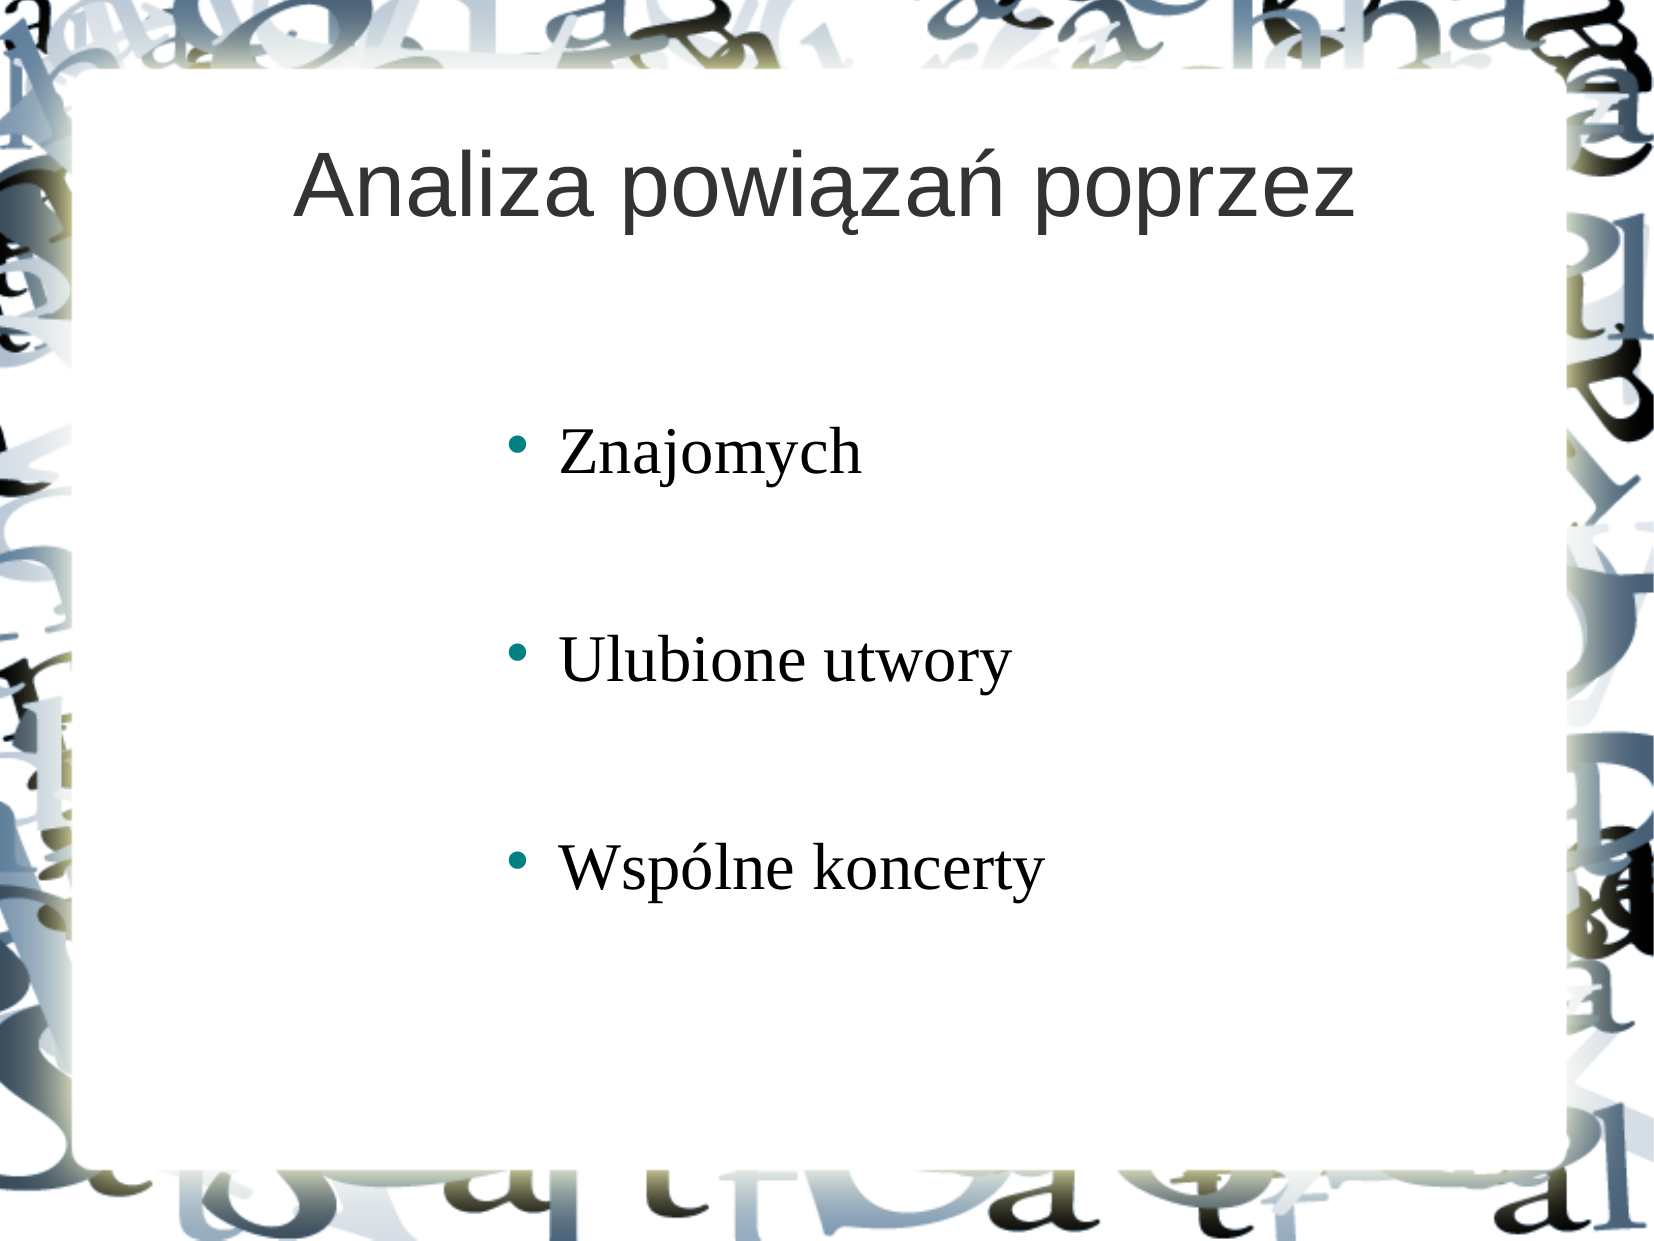

# Analiza powiązań poprzez
Znajomych
Ulubione utwory
Wspólne koncerty